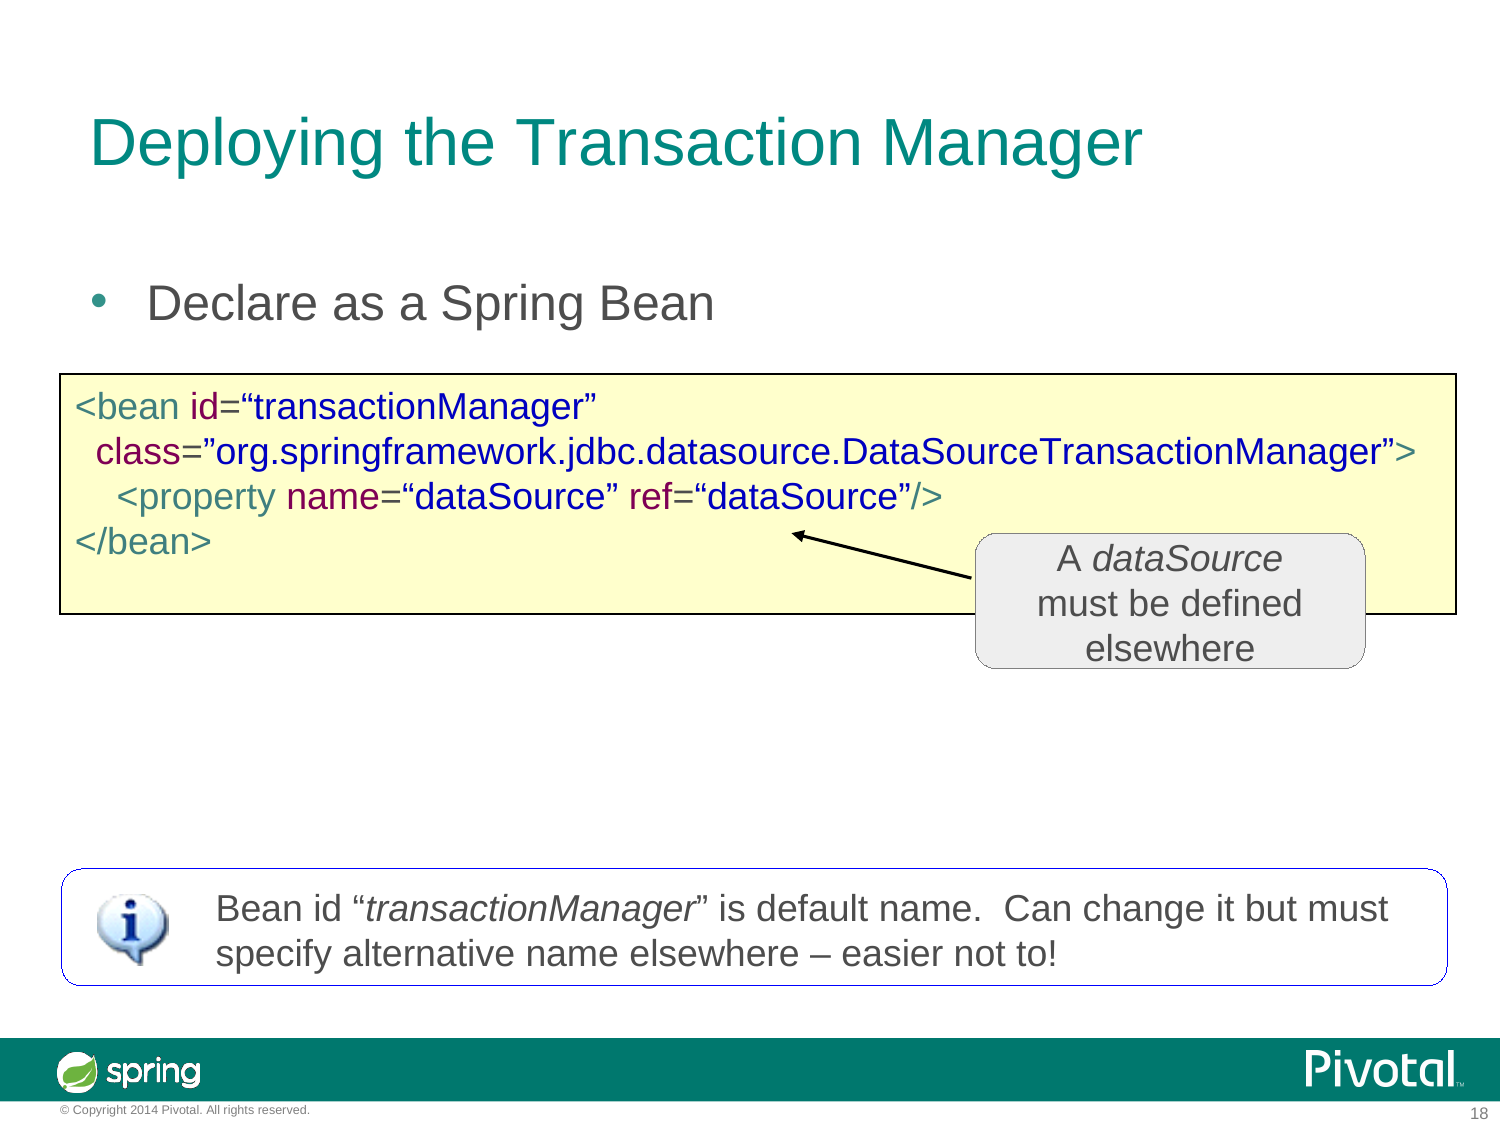

# Deploying the Transaction Manager
Declare as a Spring Bean
<bean id=“transactionManager”
 class=”org.springframework.jdbc.datasource.DataSourceTransactionManager”>
 <property name=“dataSource” ref=“dataSource”/>
</bean>
A dataSource
must be defined elsewhere
Bean id “transactionManager” is default name. Can change it but must specify alternative name elsewhere – easier not to!